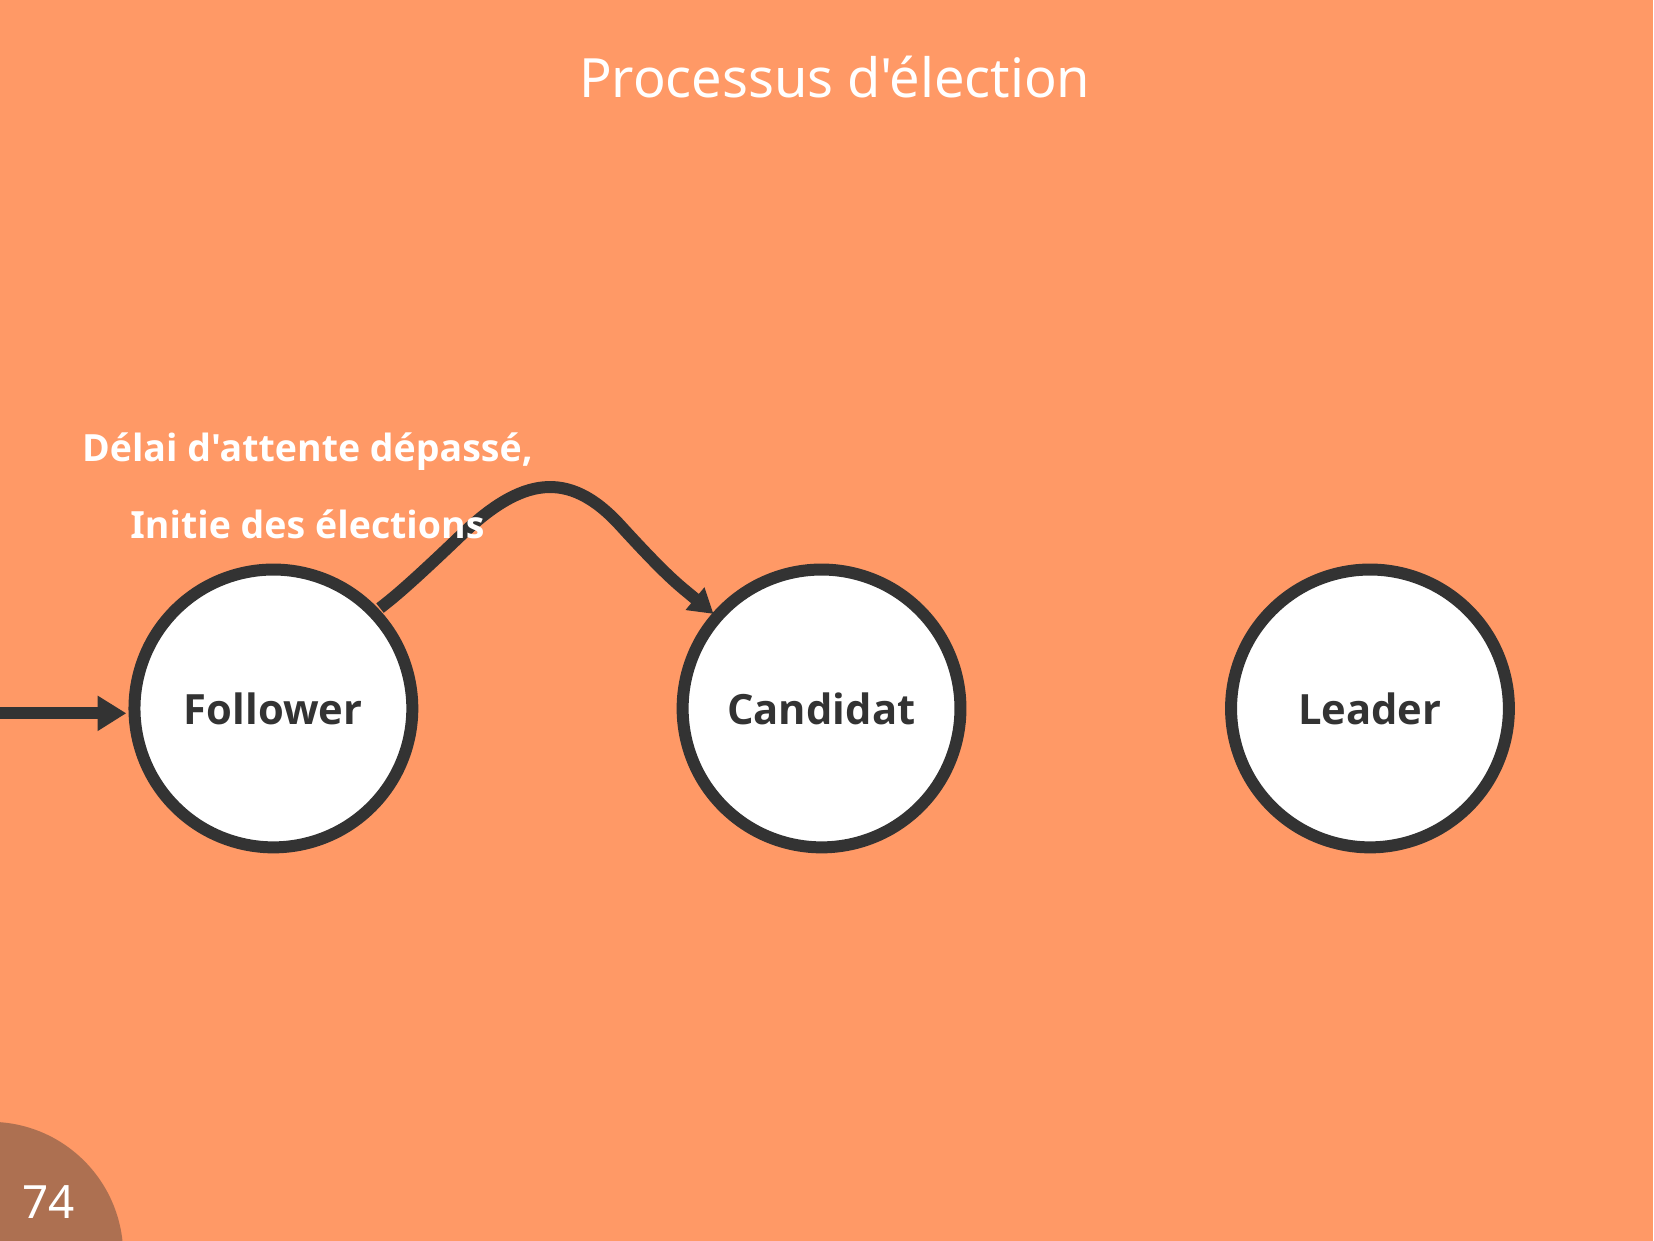

Processus d'élection
Délai d'attente dépassé,
Initie des élections
Follower
Candidat
Leader
74